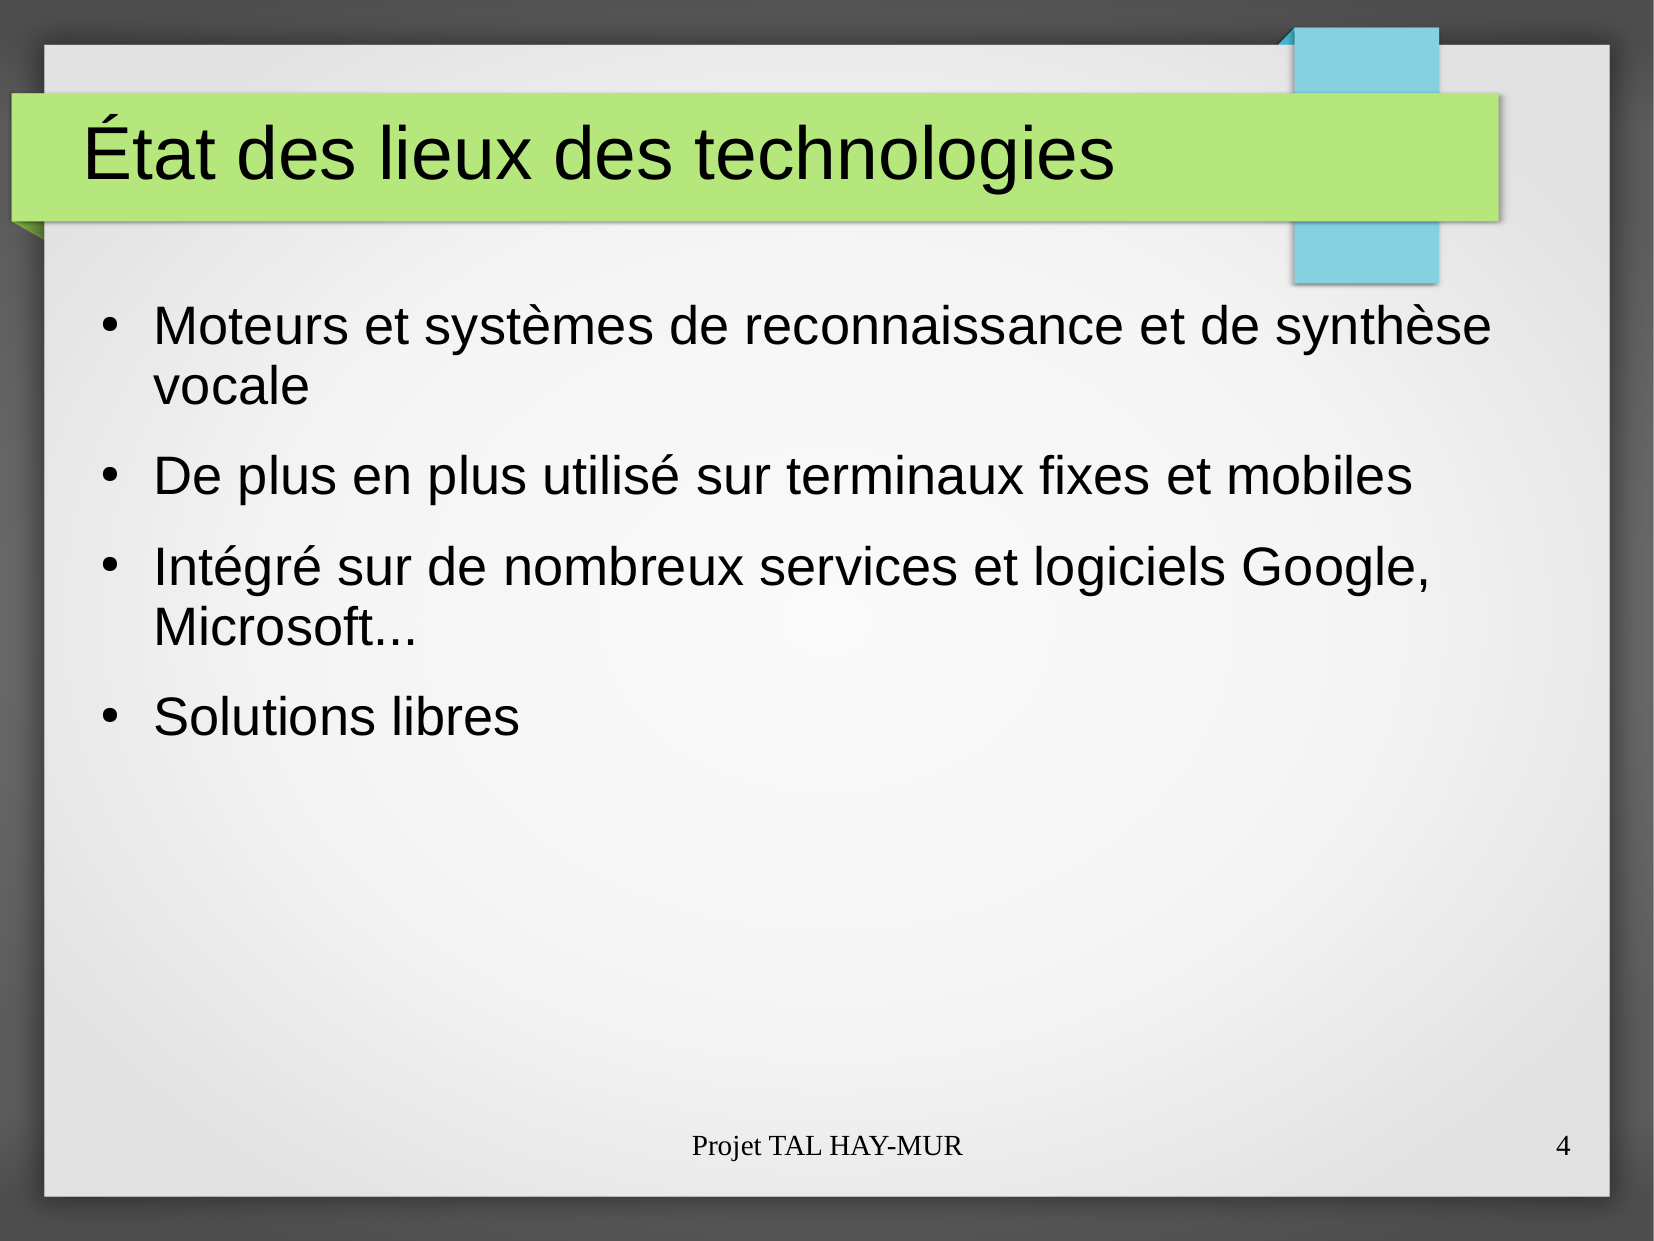

# État des lieux des technologies
Moteurs et systèmes de reconnaissance et de synthèse vocale
De plus en plus utilisé sur terminaux fixes et mobiles
Intégré sur de nombreux services et logiciels Google, Microsoft...
Solutions libres
Projet TAL HAY-MUR
4